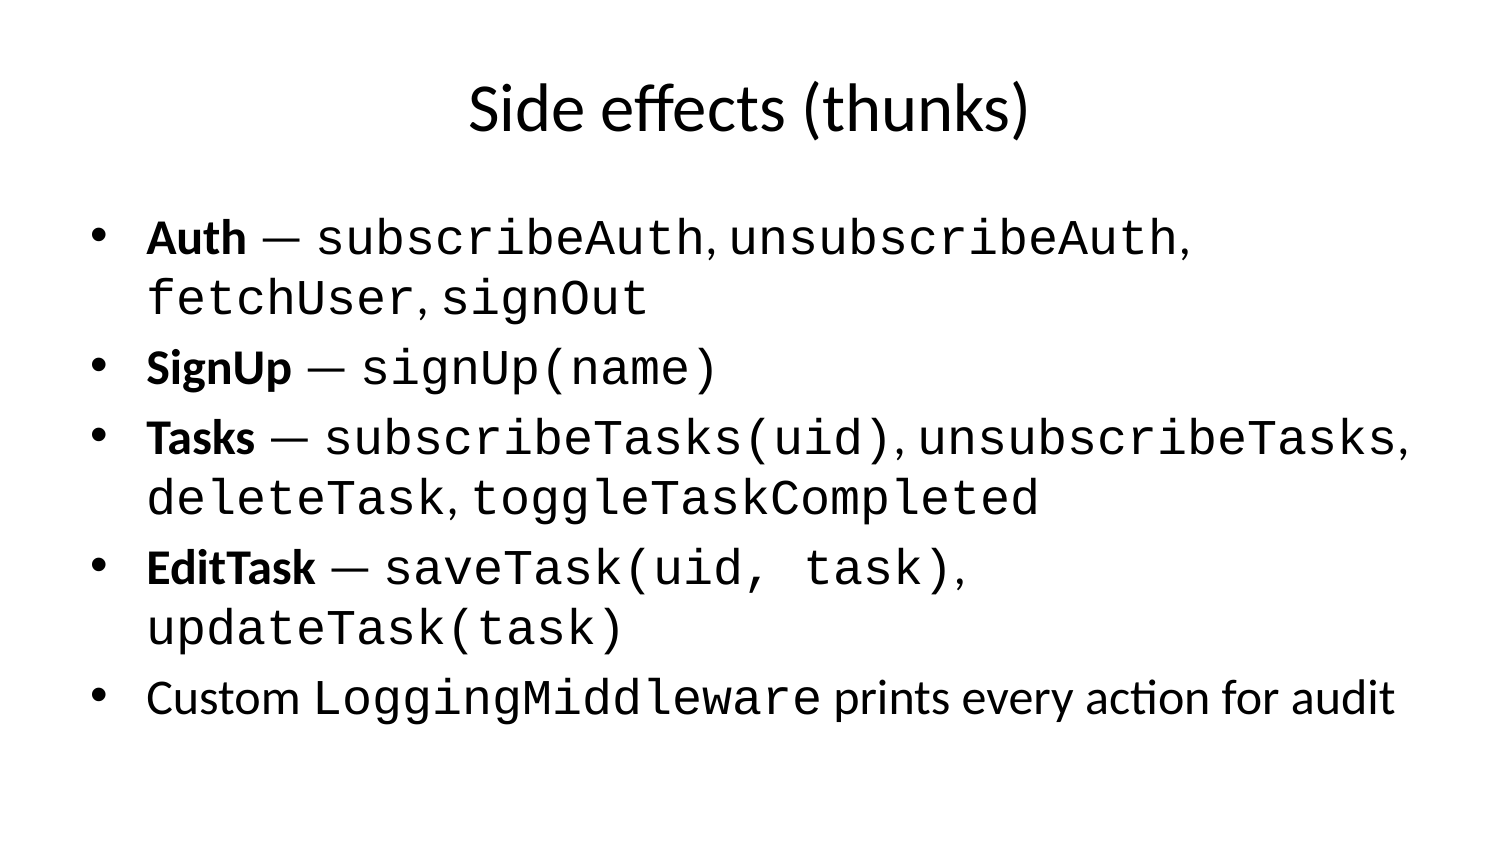

# Side effects (thunks)
Auth — subscribeAuth, unsubscribeAuth, fetchUser, signOut
SignUp — signUp(name)
Tasks — subscribeTasks(uid), unsubscribeTasks, deleteTask, toggleTaskCompleted
EditTask — saveTask(uid, task), updateTask(task)
Custom LoggingMiddleware prints every action for audit